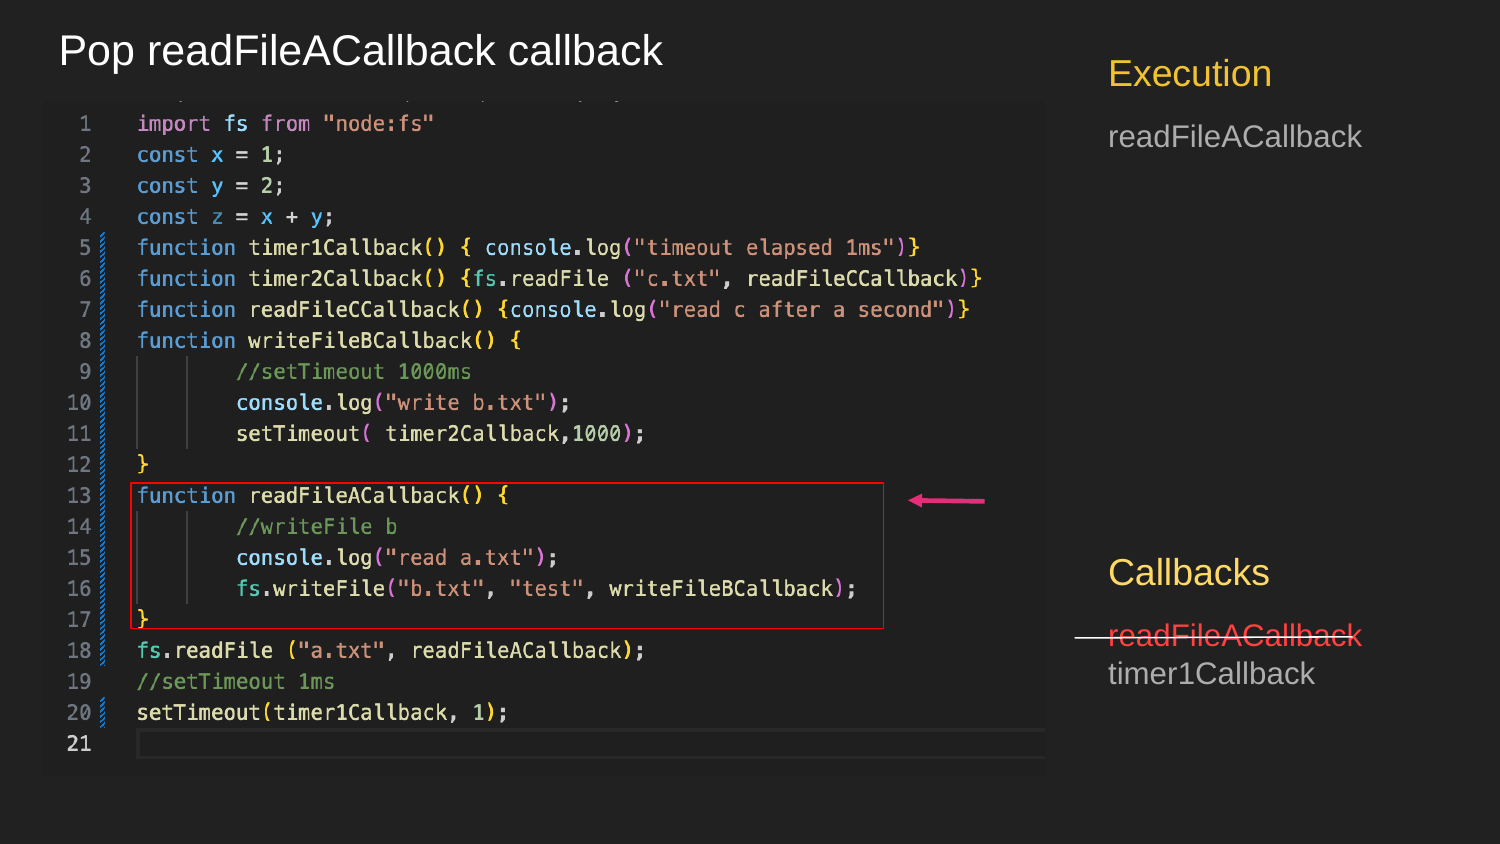

# Pop readFileACallback callback
Execution
readFileACallback
Callbacks
readFileACallback
timer1Callback